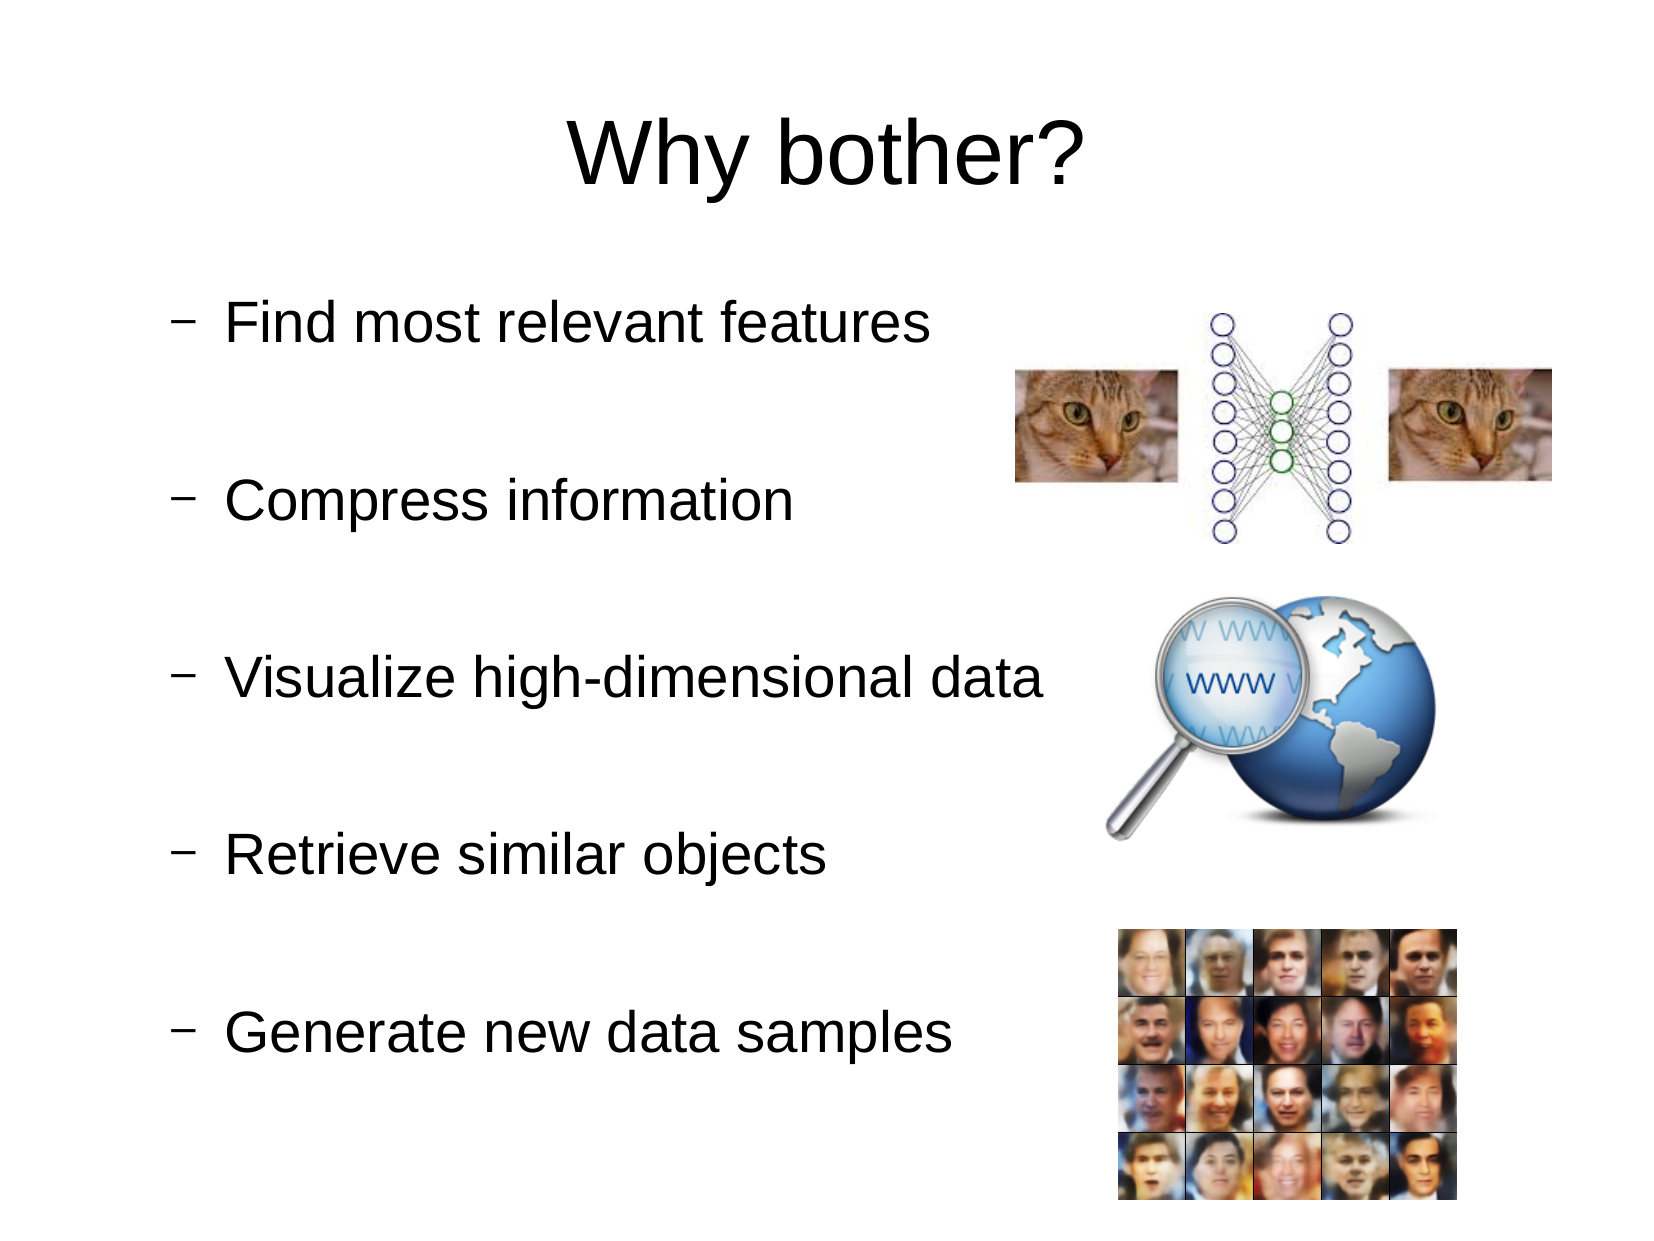

# Why bother?
Find most relevant features
Compress information
Visualize high-dimensional data
Retrieve similar objects
Generate new data samples